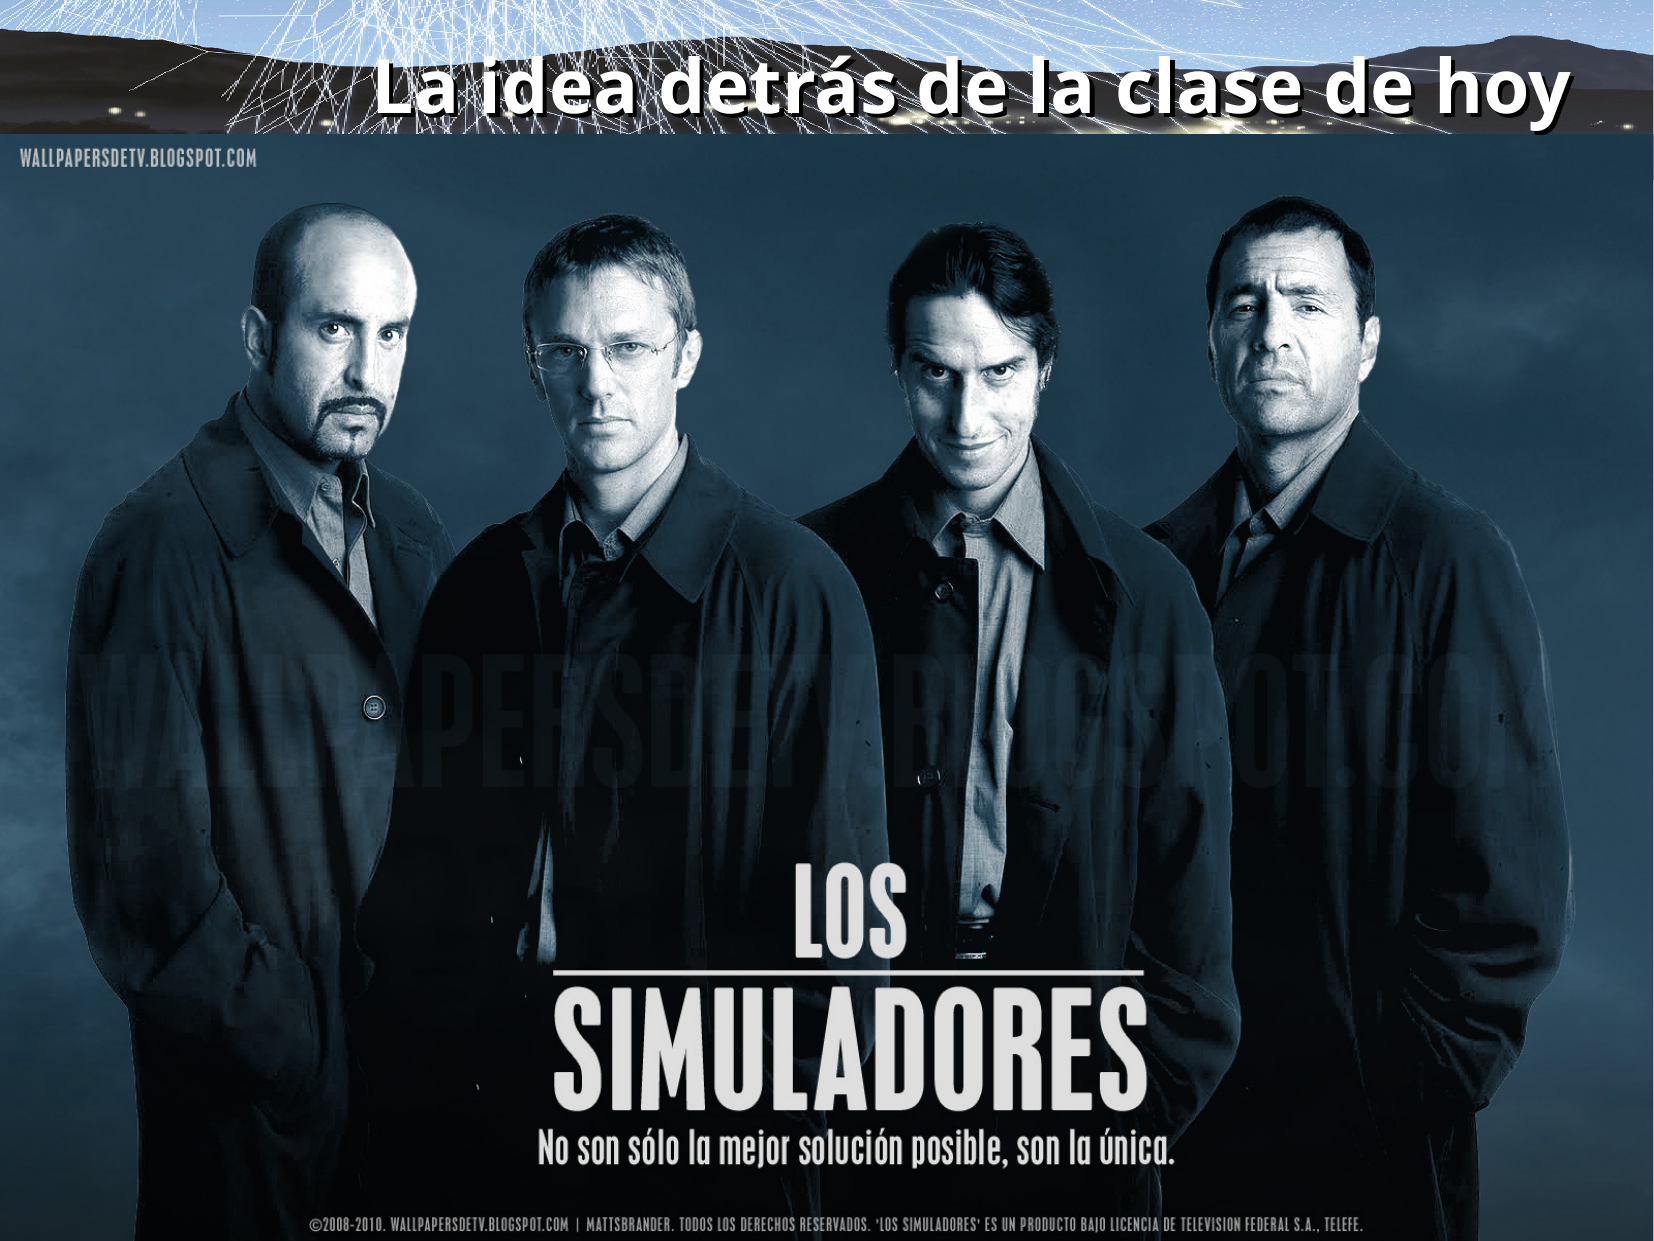

# La idea detrás de la clase de hoy
Feb 2017
Asorey - Chile - U02L02
4